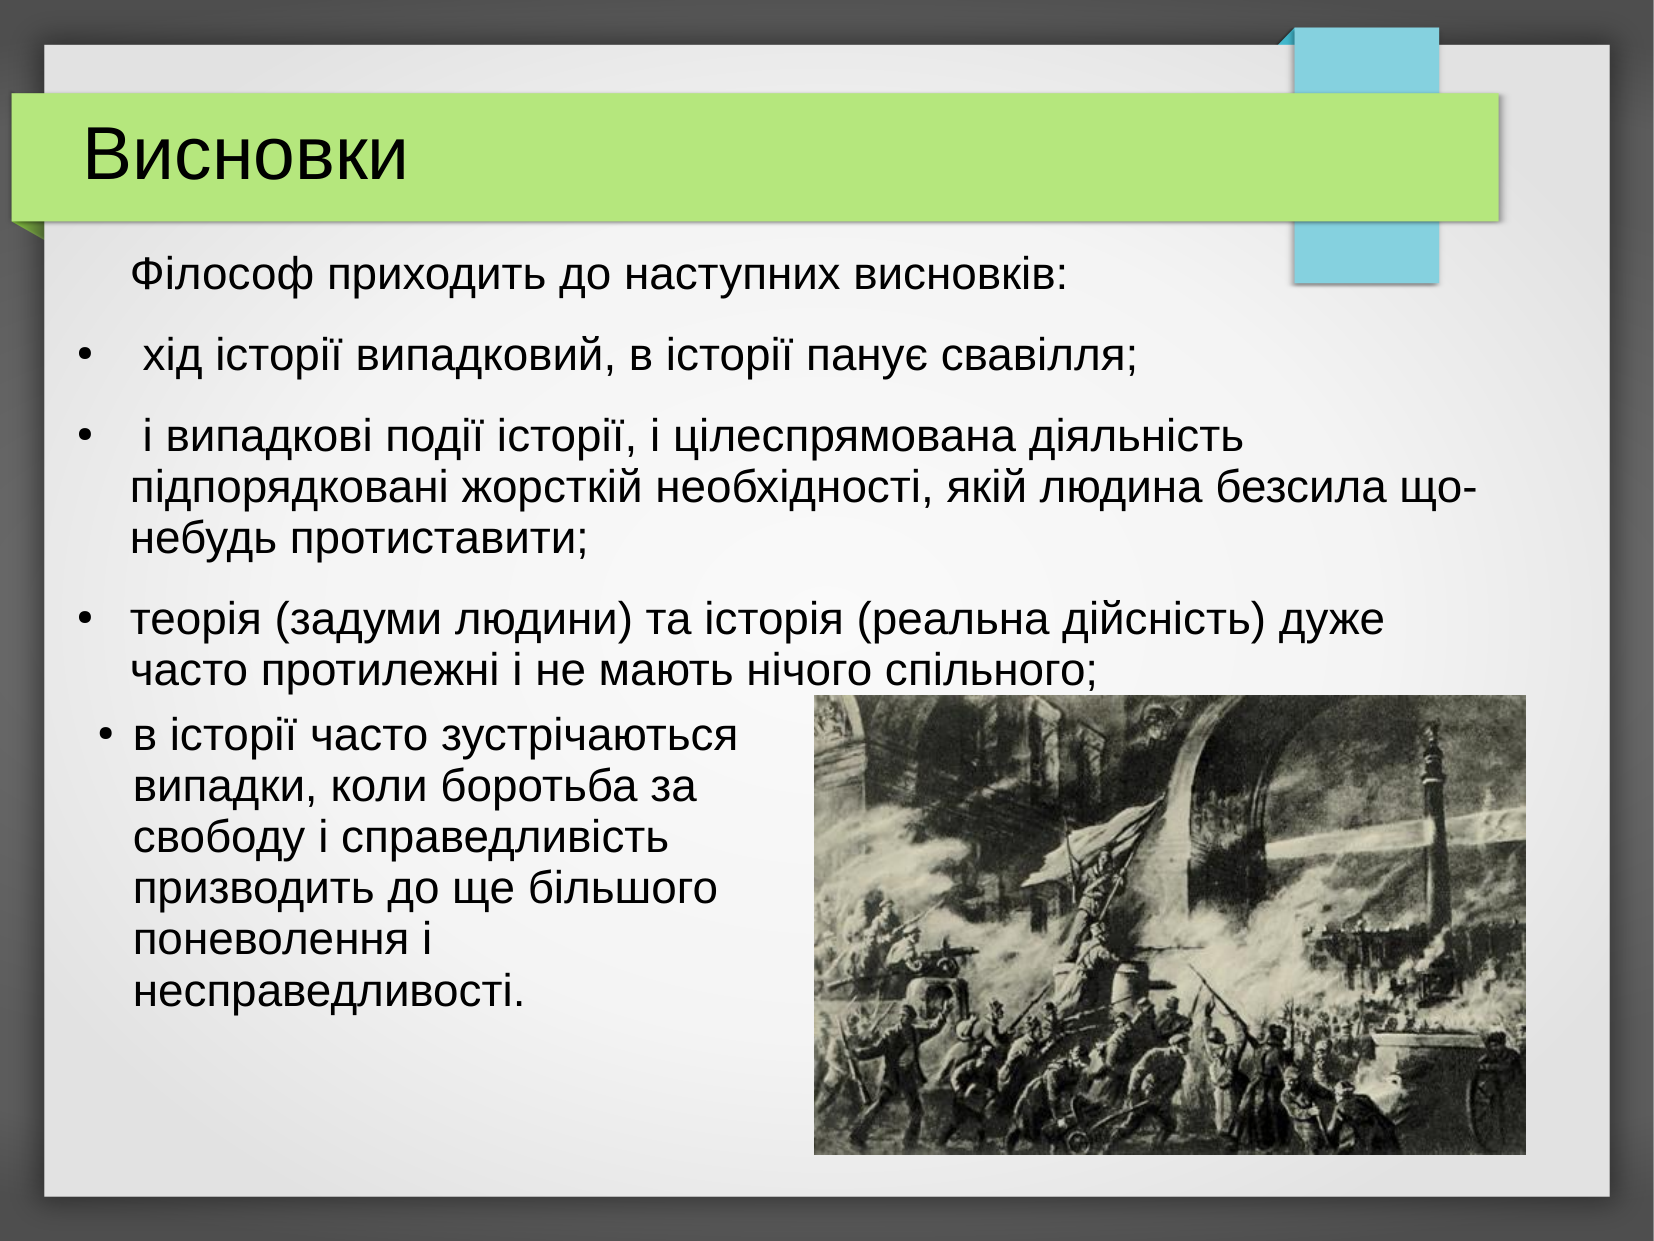

# Висновки
Філософ приходить до наступних висновків:
 хід історії випадковий, в історії панує свавілля;
 і випадкові події історії, і цілеспрямована діяльність підпорядковані жорсткій необхідності, якій людина безсила що-небудь протиставити;
теорія (задуми людини) та історія (реальна дійсність) дуже часто протилежні і не мають нічого спільного;
в історії часто зустрічаються випадки, коли боротьба за свободу і справедливість призводить до ще більшого поневолення і несправедливості.